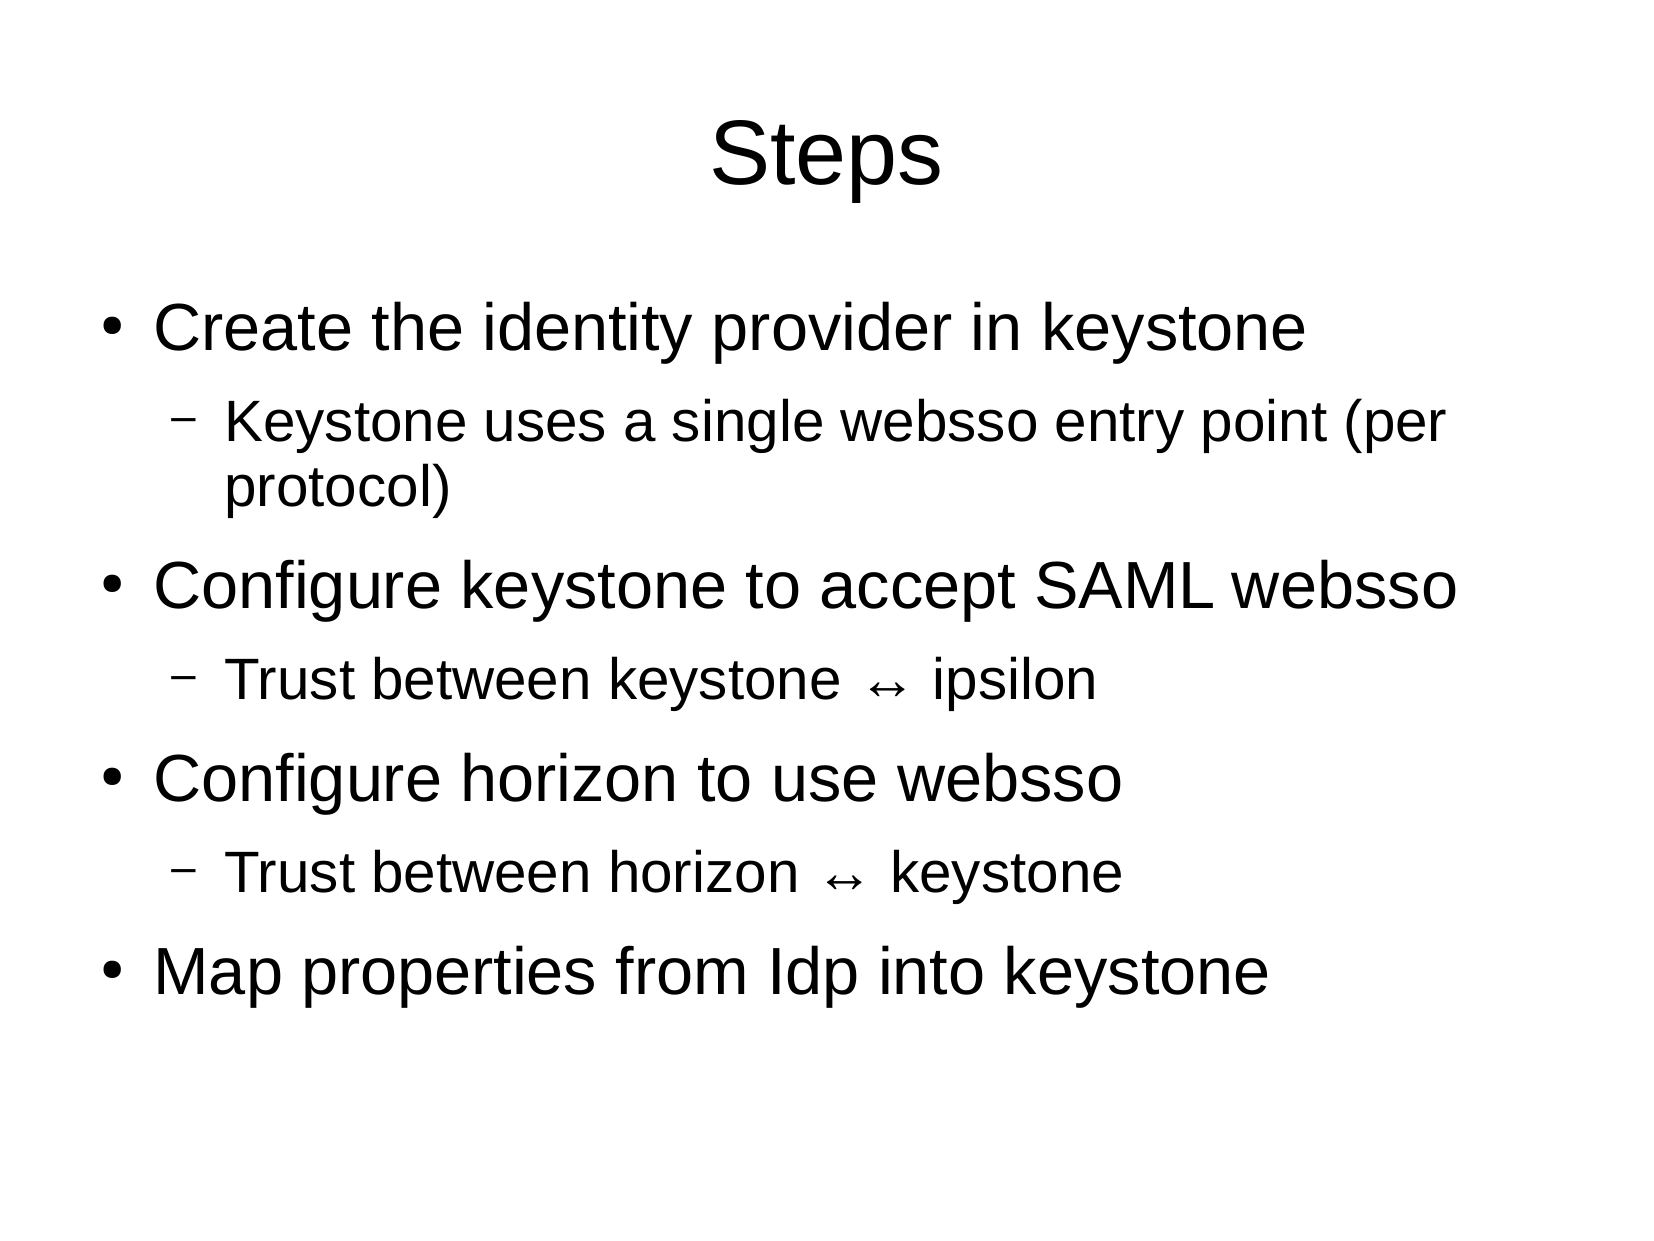

# Steps
Create the identity provider in keystone
Keystone uses a single websso entry point (per protocol)
Configure keystone to accept SAML websso
Trust between keystone ↔ ipsilon
Configure horizon to use websso
Trust between horizon ↔ keystone
Map properties from Idp into keystone